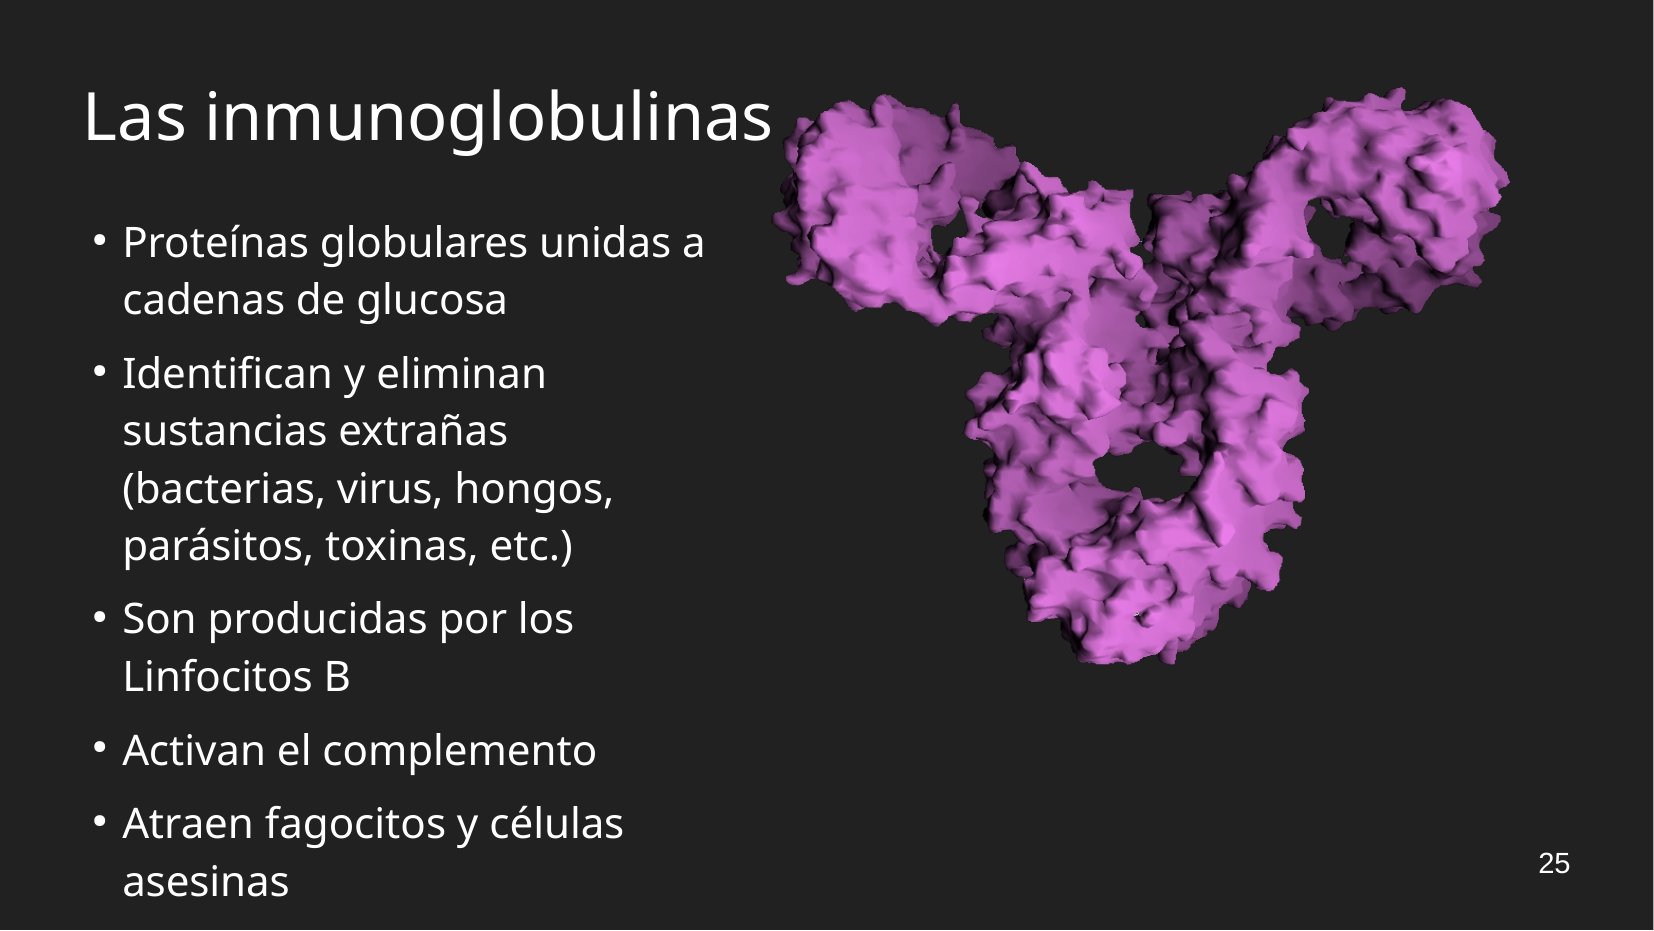

# Las inmunoglobulinas
Proteínas globulares unidas a cadenas de glucosa
Identifican y eliminan sustancias extrañas (bacterias, virus, hongos, parásitos, toxinas, etc.)
Son producidas por los Linfocitos B
Activan el complemento
Atraen fagocitos y células asesinas
25